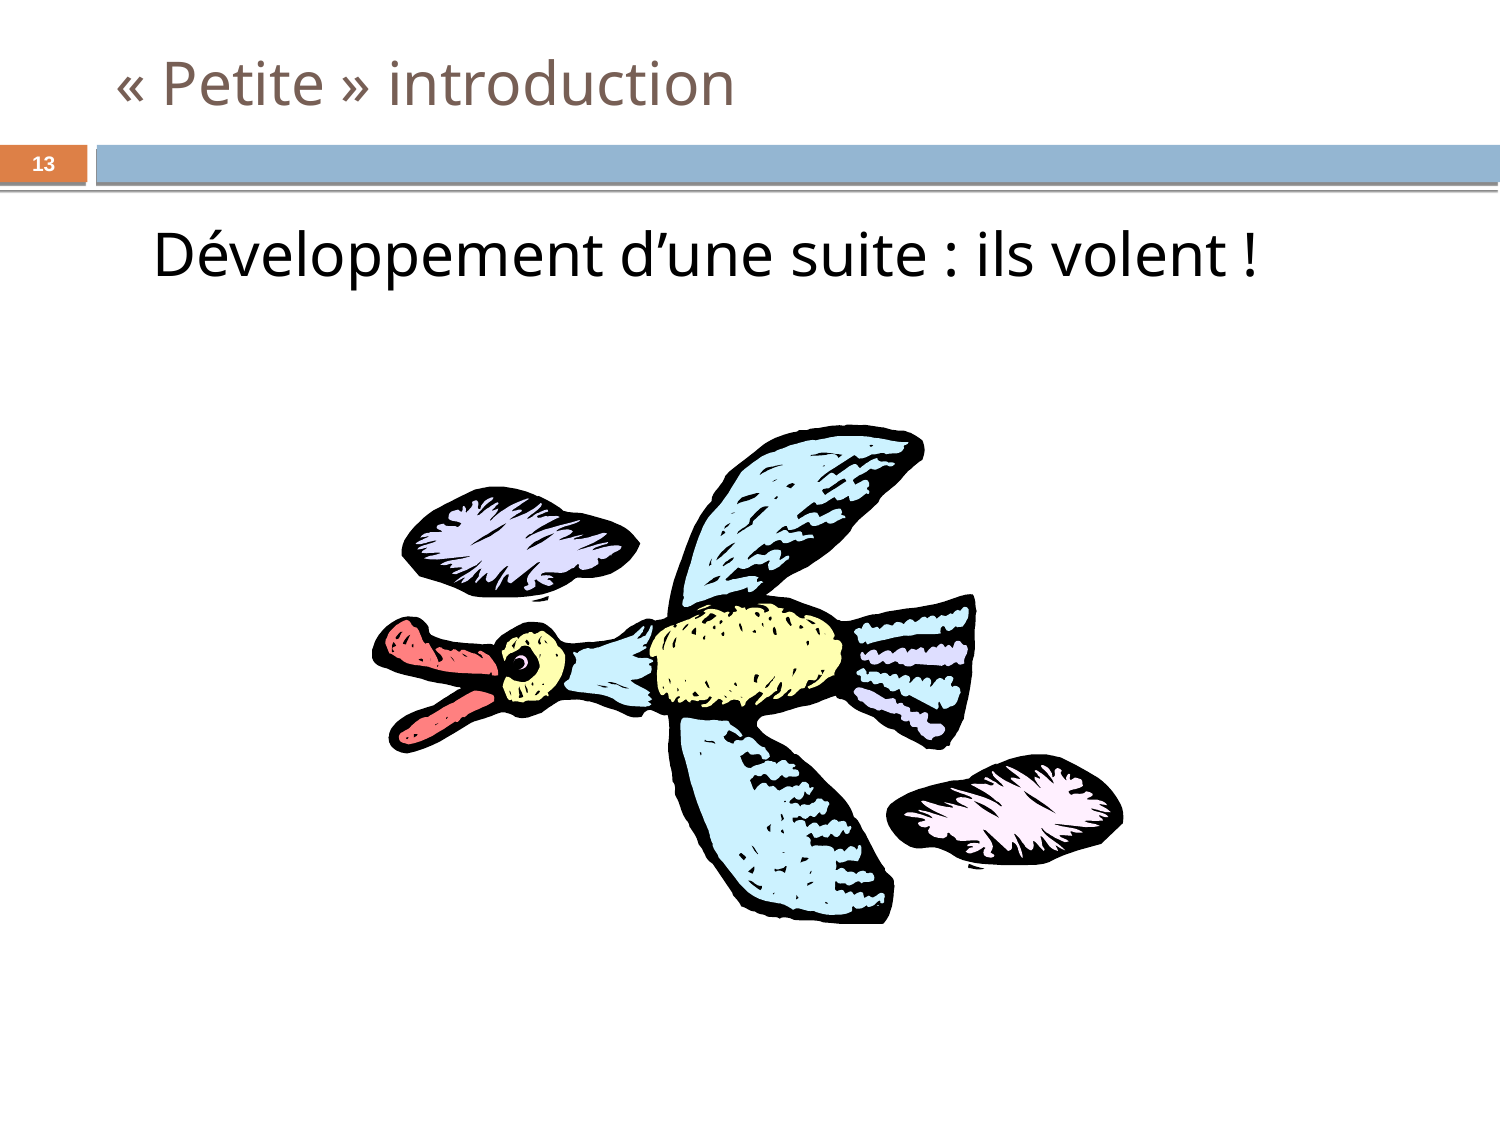

# « Petite » introduction
Développement d’une suite : ils volent !